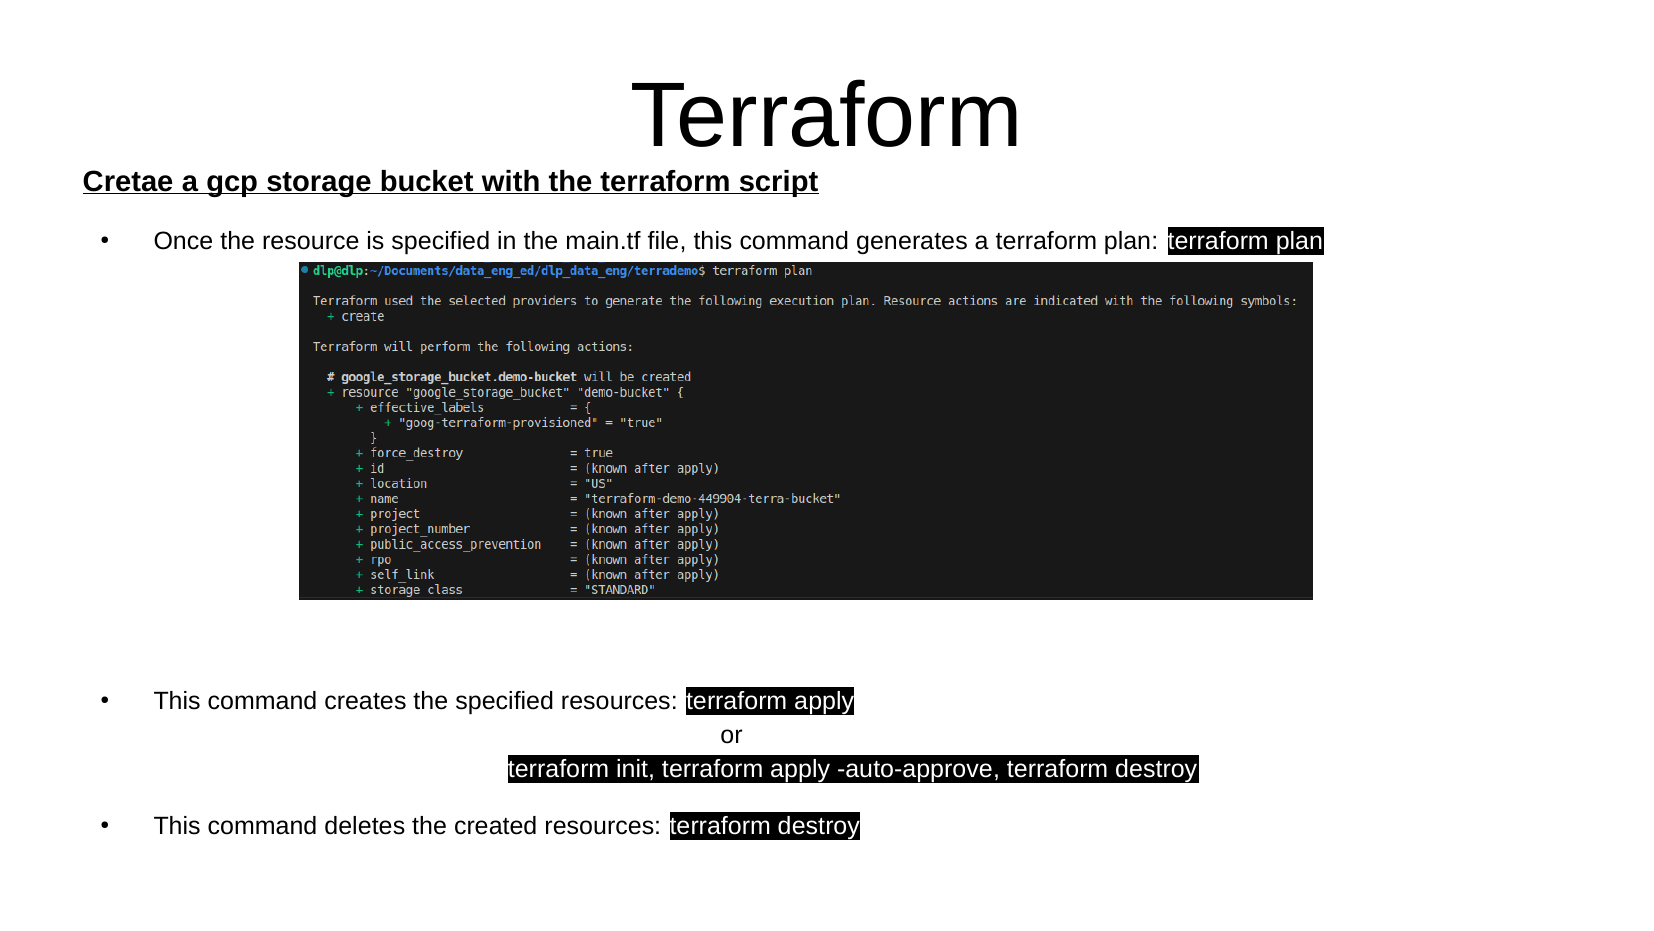

# Terraform
Cretae a gcp storage bucket with the terraform script
Once the resource is specified in the main.tf file, this command generates a terraform plan: terraform plan
This command creates the specified resources: terraform apply
or
terraform init, terraform apply -auto-approve, terraform destroy
This command deletes the created resources: terraform destroy